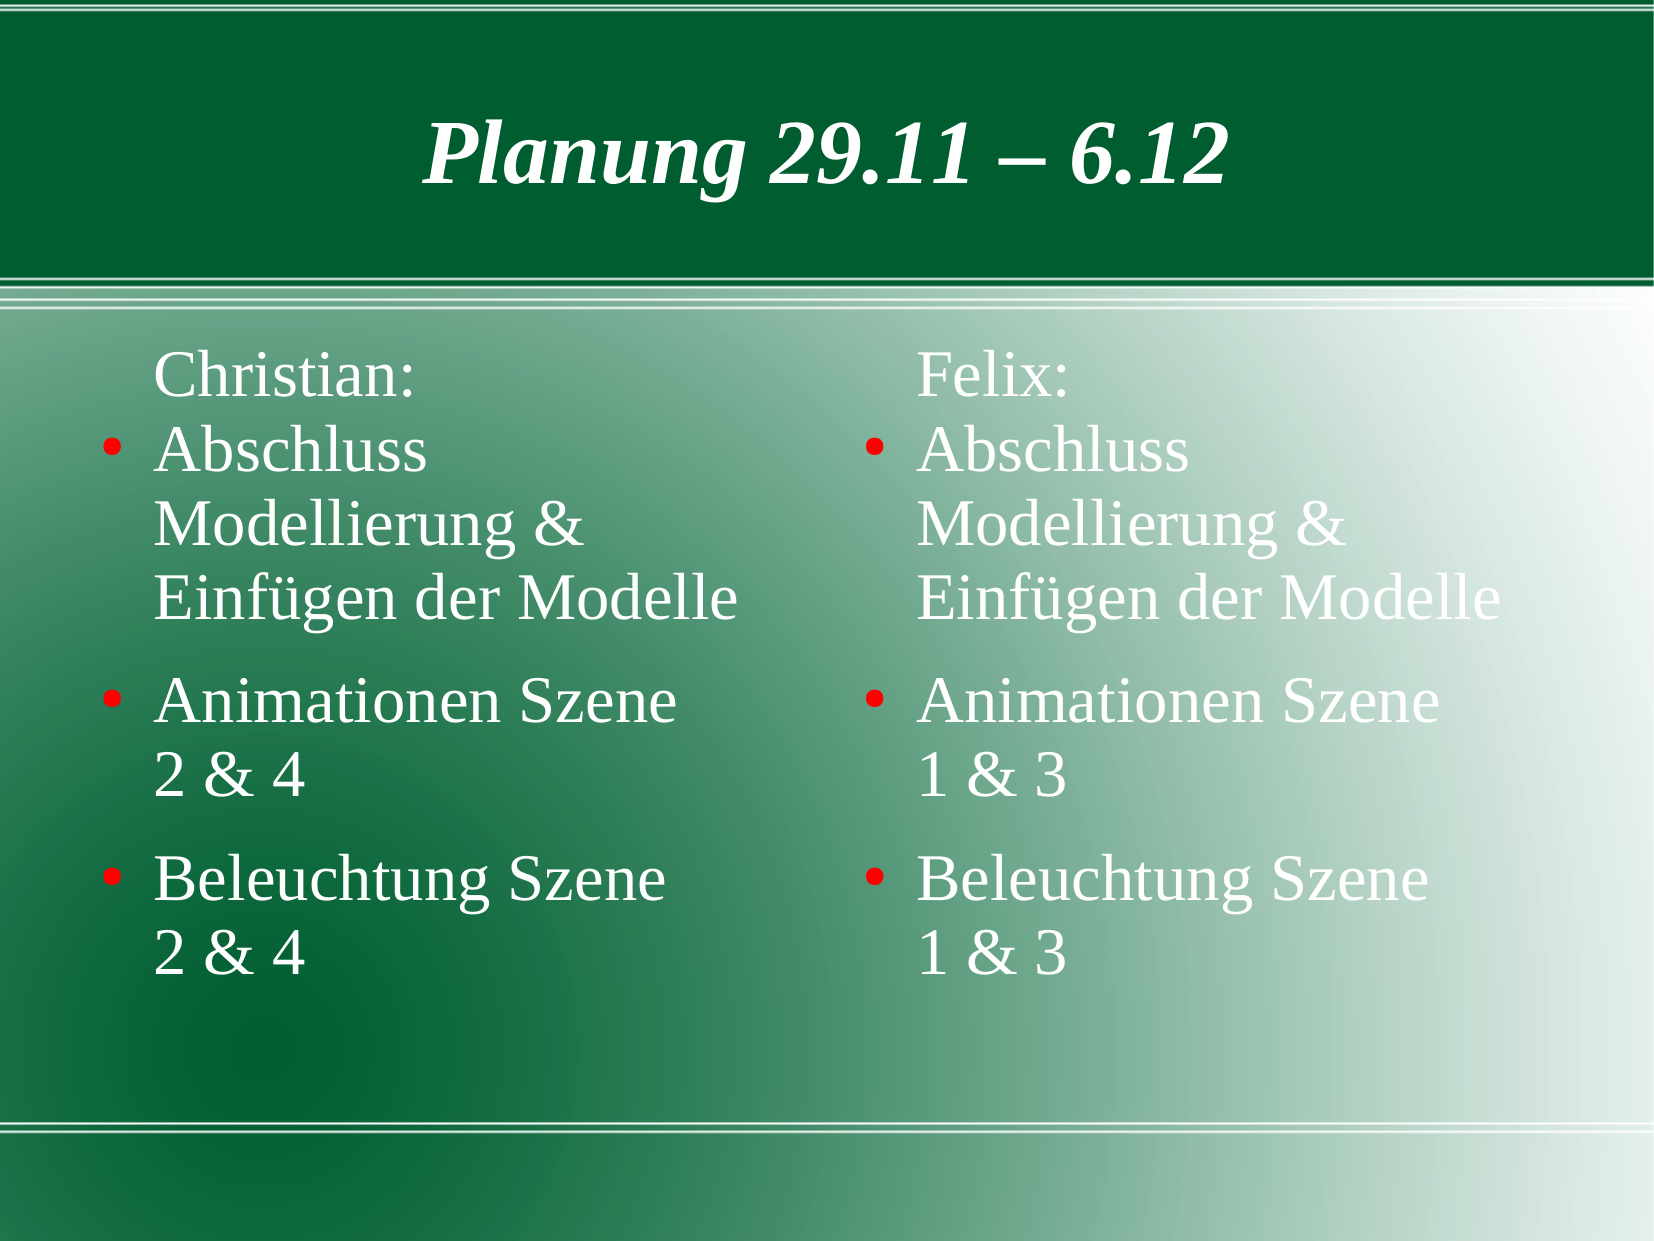

# Planung 29.11 – 6.12
Christian:
Felix:
Abschluss Modellierung & Einfügen der Modelle
Animationen Szene 2 & 4
Beleuchtung Szene 2 & 4
Abschluss Modellierung & Einfügen der Modelle
Animationen Szene 1 & 3
Beleuchtung Szene 1 & 3